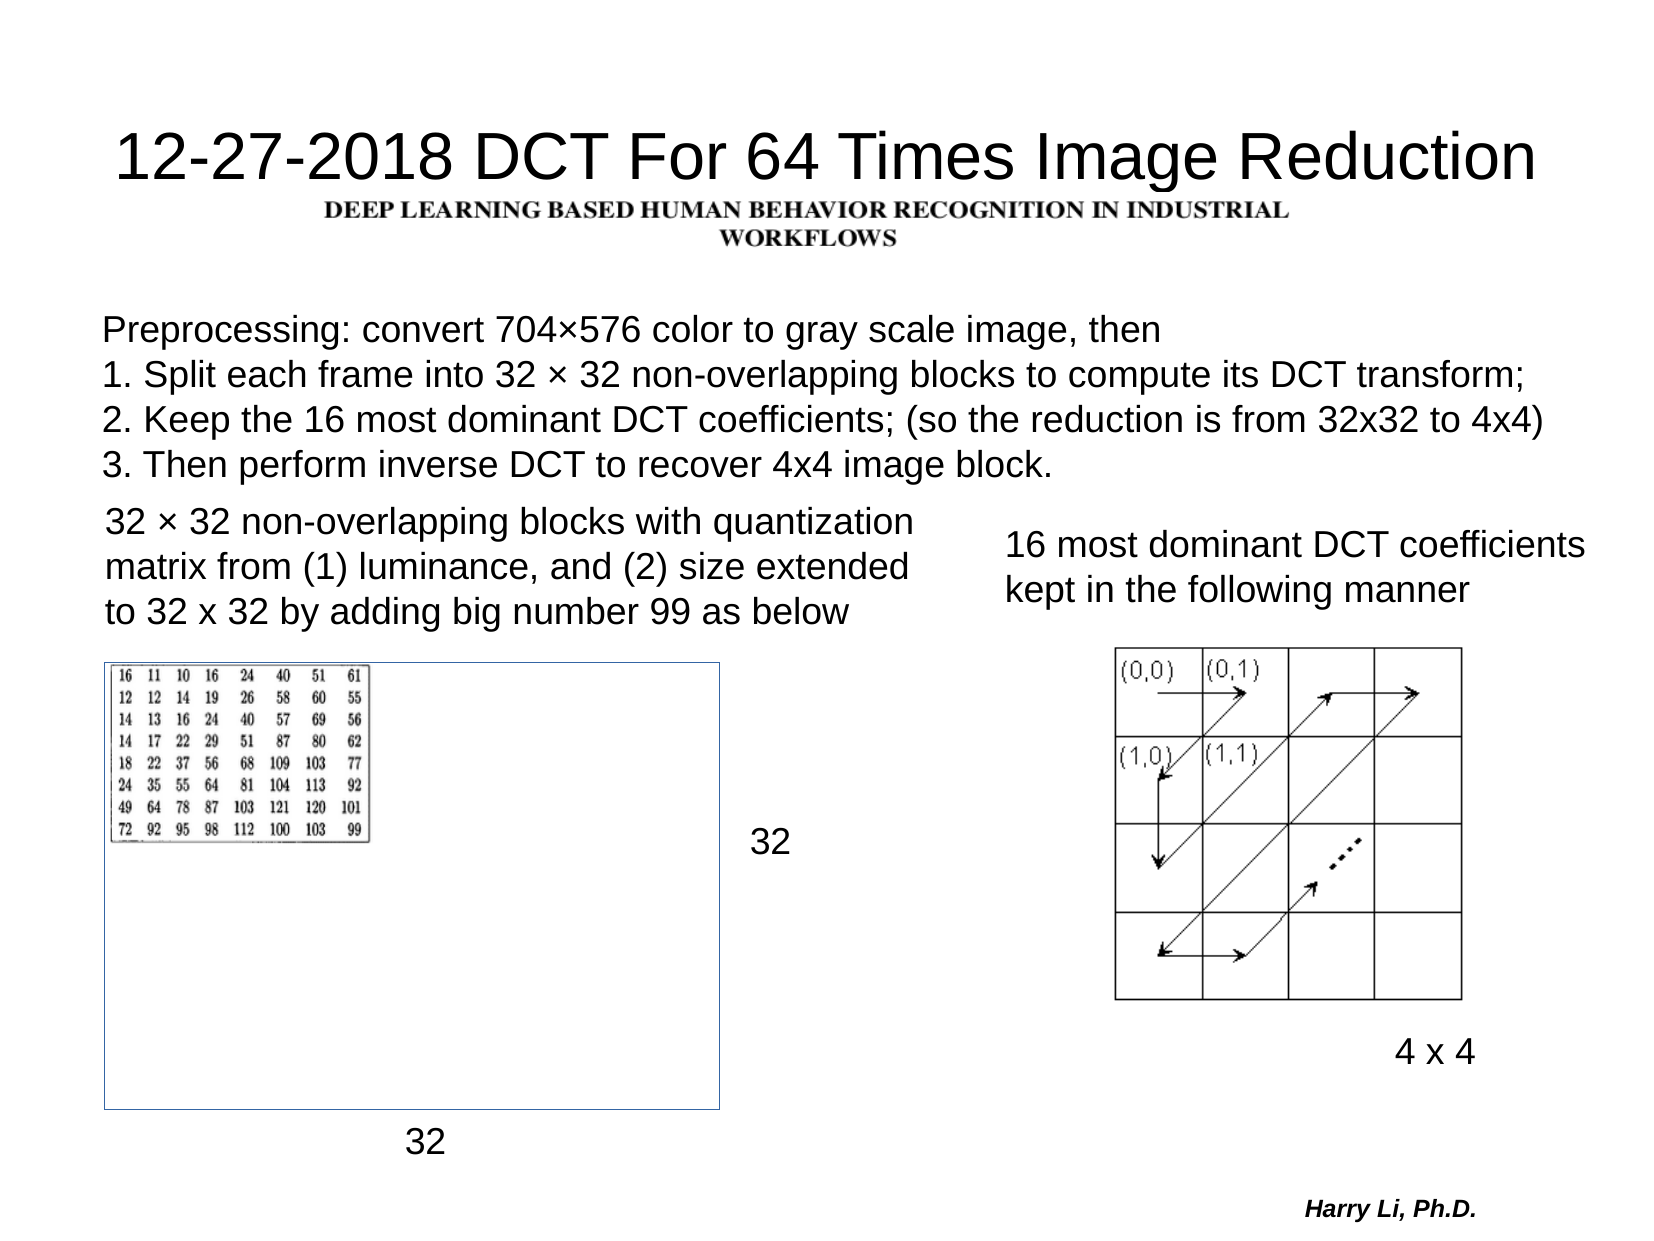

12-27-2018 DCT For 64 Times Image Reduction
Preprocessing: convert 704×576 color to gray scale image, then
1. Split each frame into 32 × 32 non-overlapping blocks to compute its DCT transform;
2. Keep the 16 most dominant DCT coefficients; (so the reduction is from 32x32 to 4x4)
3. Then perform inverse DCT to recover 4x4 image block.
32 × 32 non-overlapping blocks with quantization matrix from (1) luminance, and (2) size extended to 32 x 32 by adding big number 99 as below
16 most dominant DCT coefficients kept in the following manner
32
4 x 4
32
Harry Li, Ph.D.